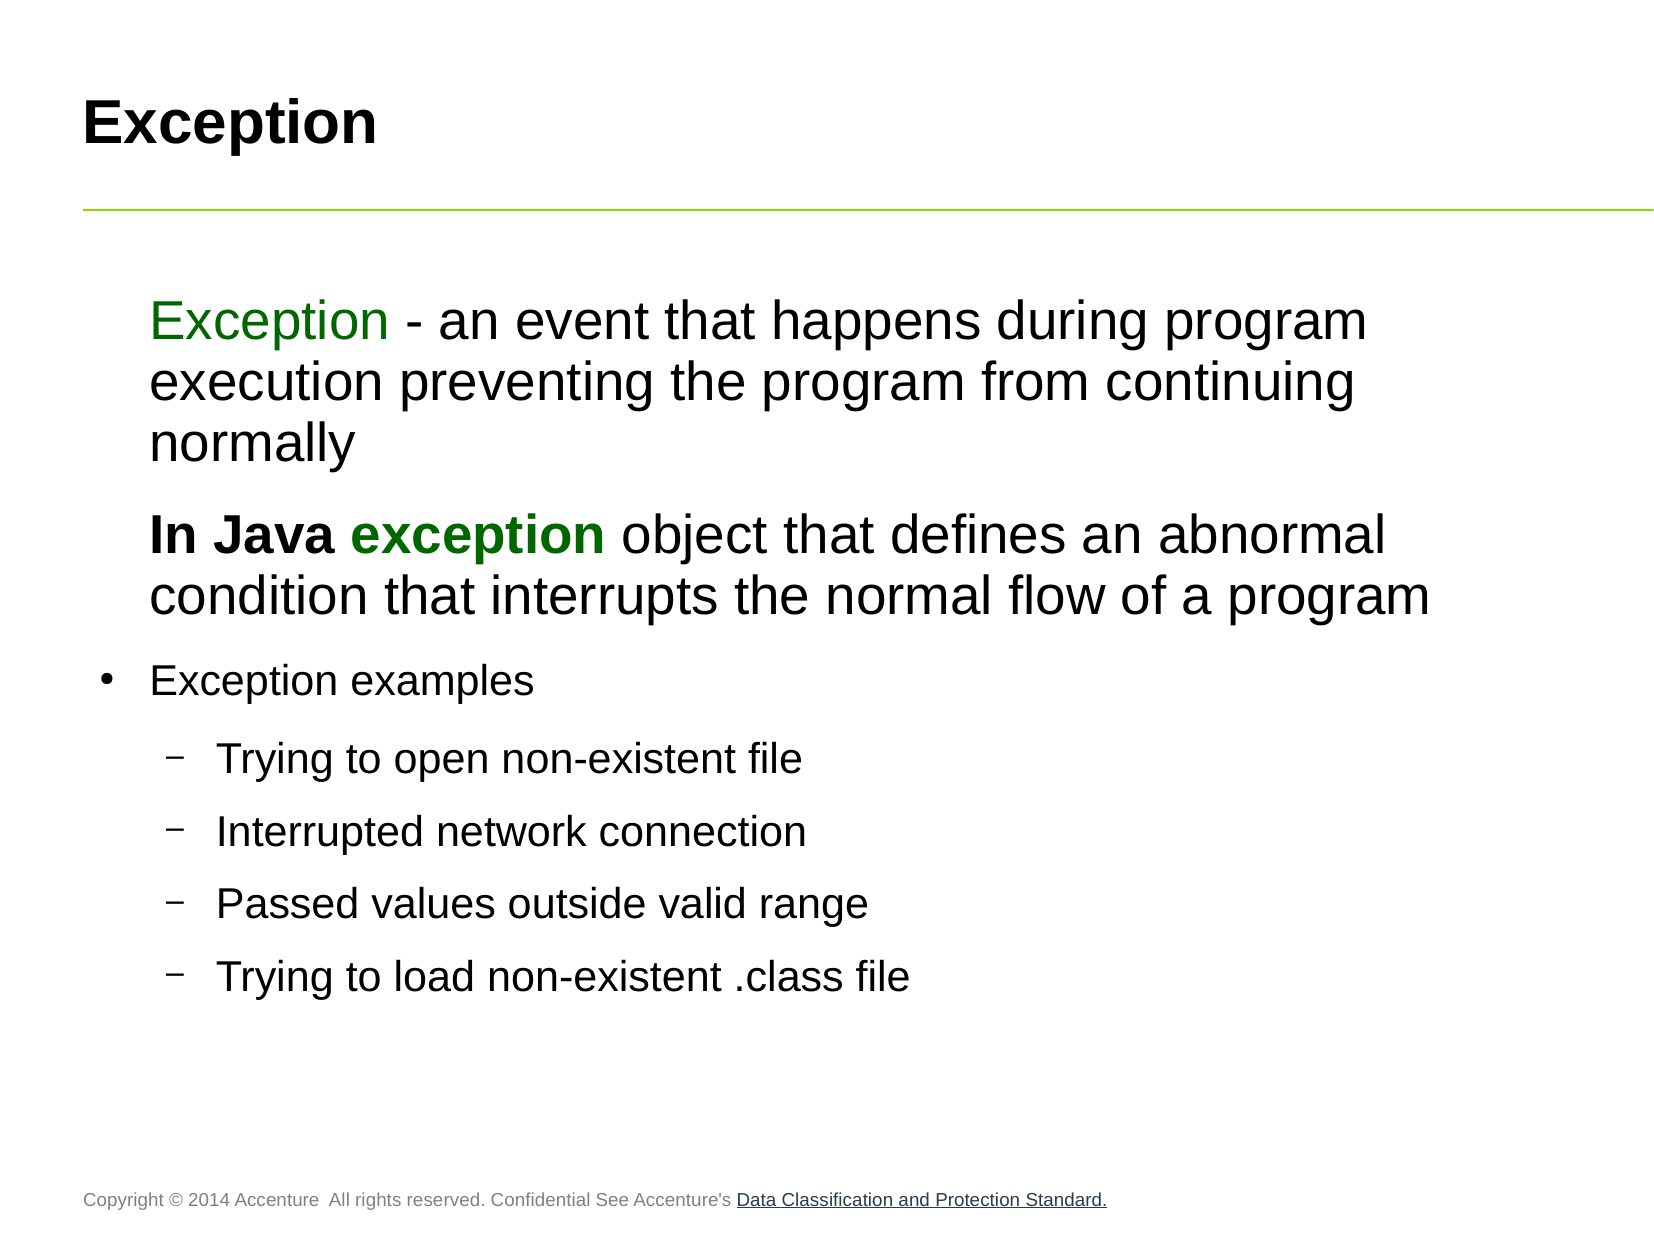

# Exception
Exception - an event that happens during program execution preventing the program from continuing normally
In Java exception object that defines an abnormal condition that interrupts the normal flow of a program
Exception examples
Trying to open non-existent file
Interrupted network connection
Passed values outside valid range
Trying to load non-existent .class file